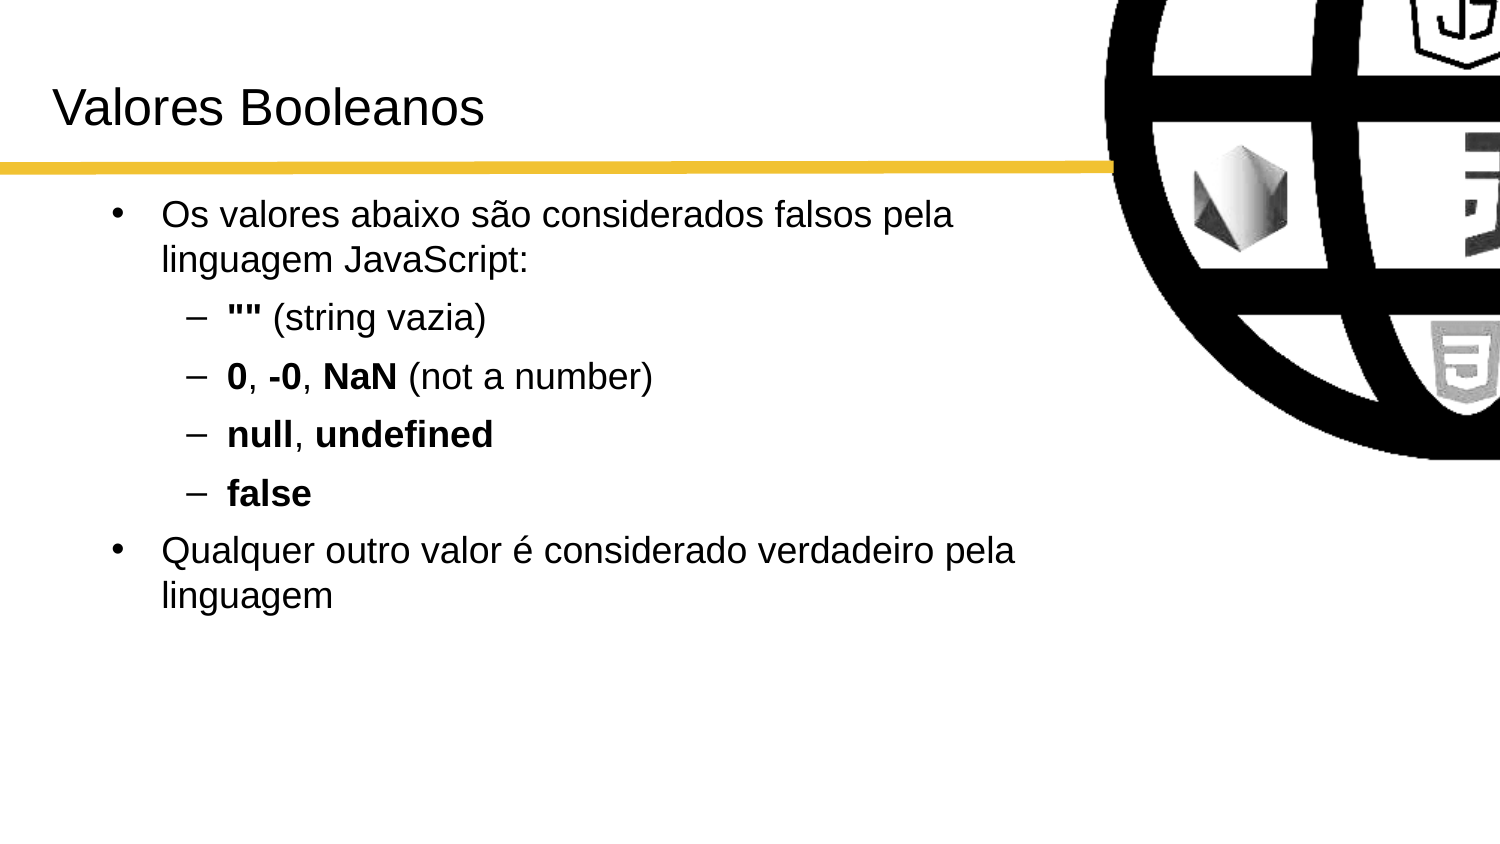

Valores Booleanos
Os valores abaixo são considerados falsos pela linguagem JavaScript:
"" (string vazia)
0, -0, NaN (not a number)
null, undefined
false
Qualquer outro valor é considerado verdadeiro pela linguagem